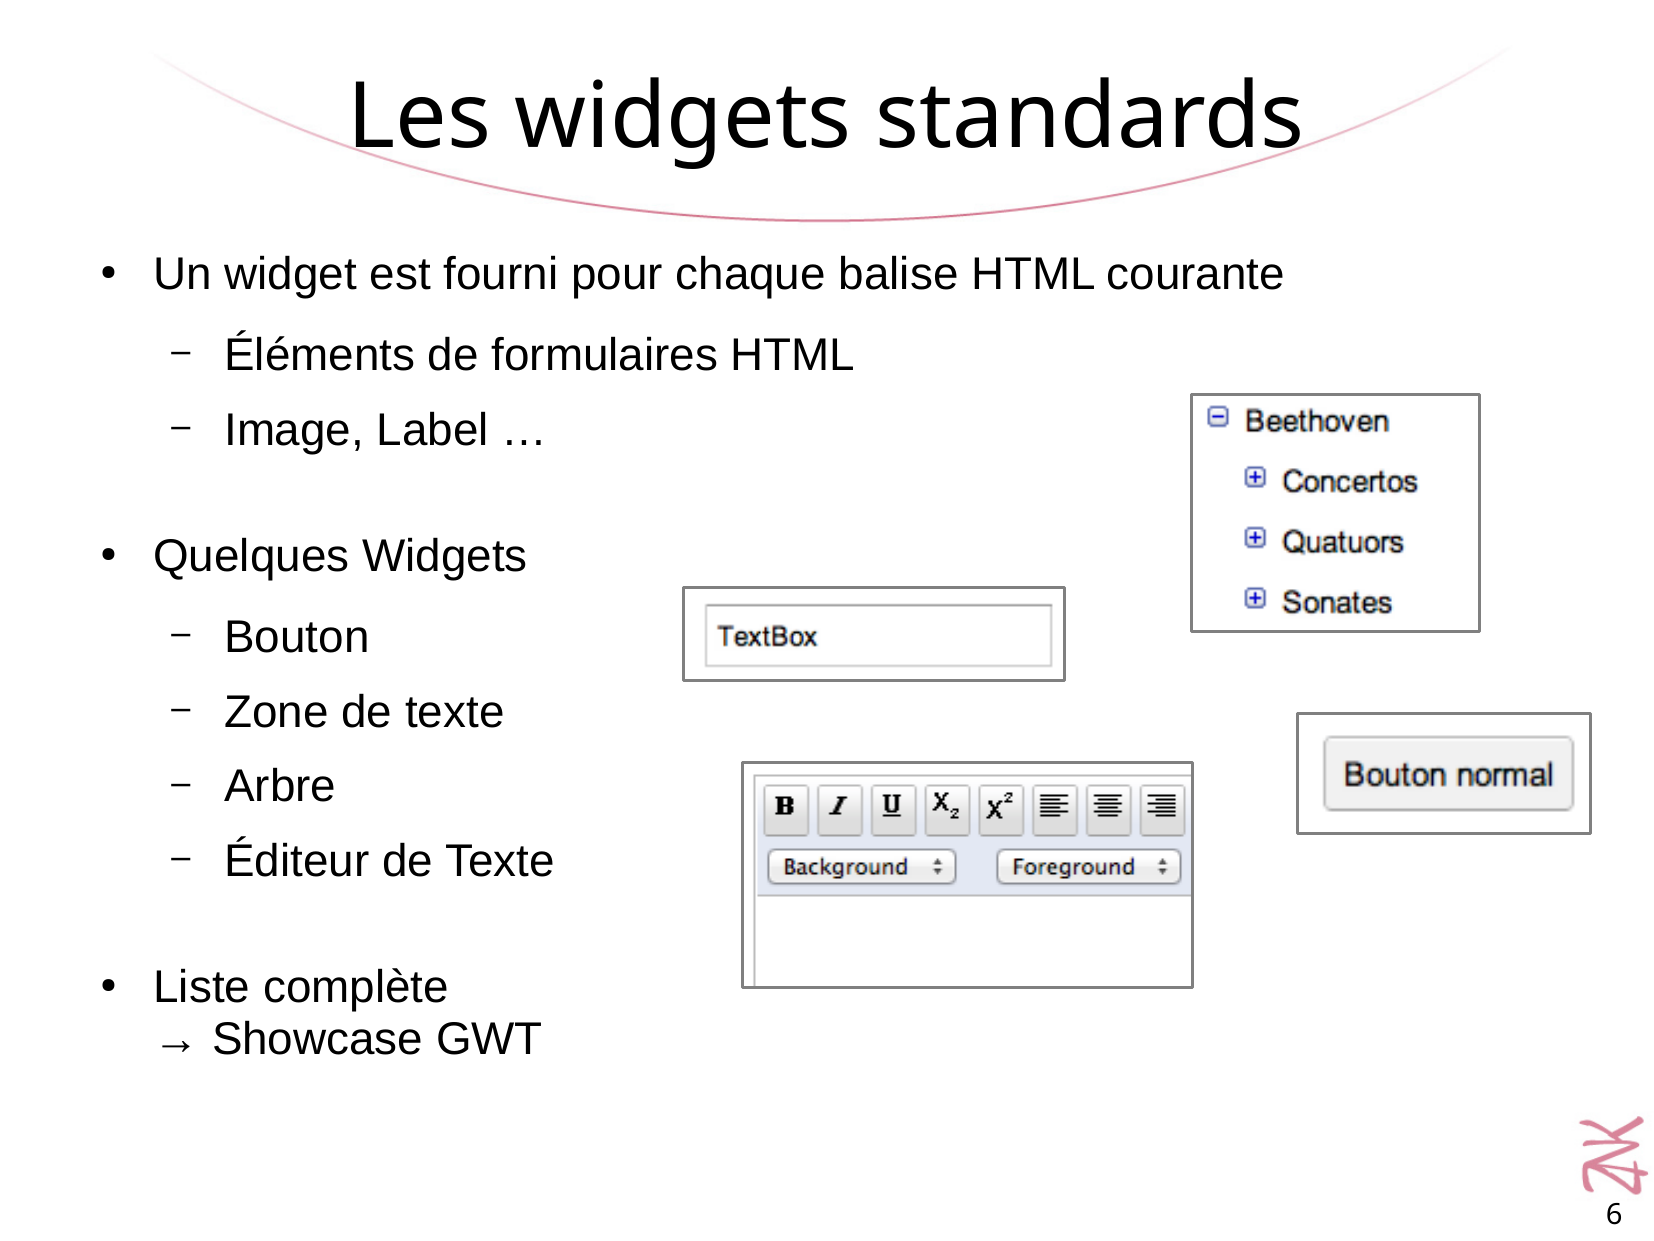

# Les widgets standards
Un widget est fourni pour chaque balise HTML courante
Éléments de formulaires HTML
Image, Label …
Quelques Widgets
Bouton
Zone de texte
Arbre
Éditeur de Texte
Liste complète
→ Showcase GWT
6